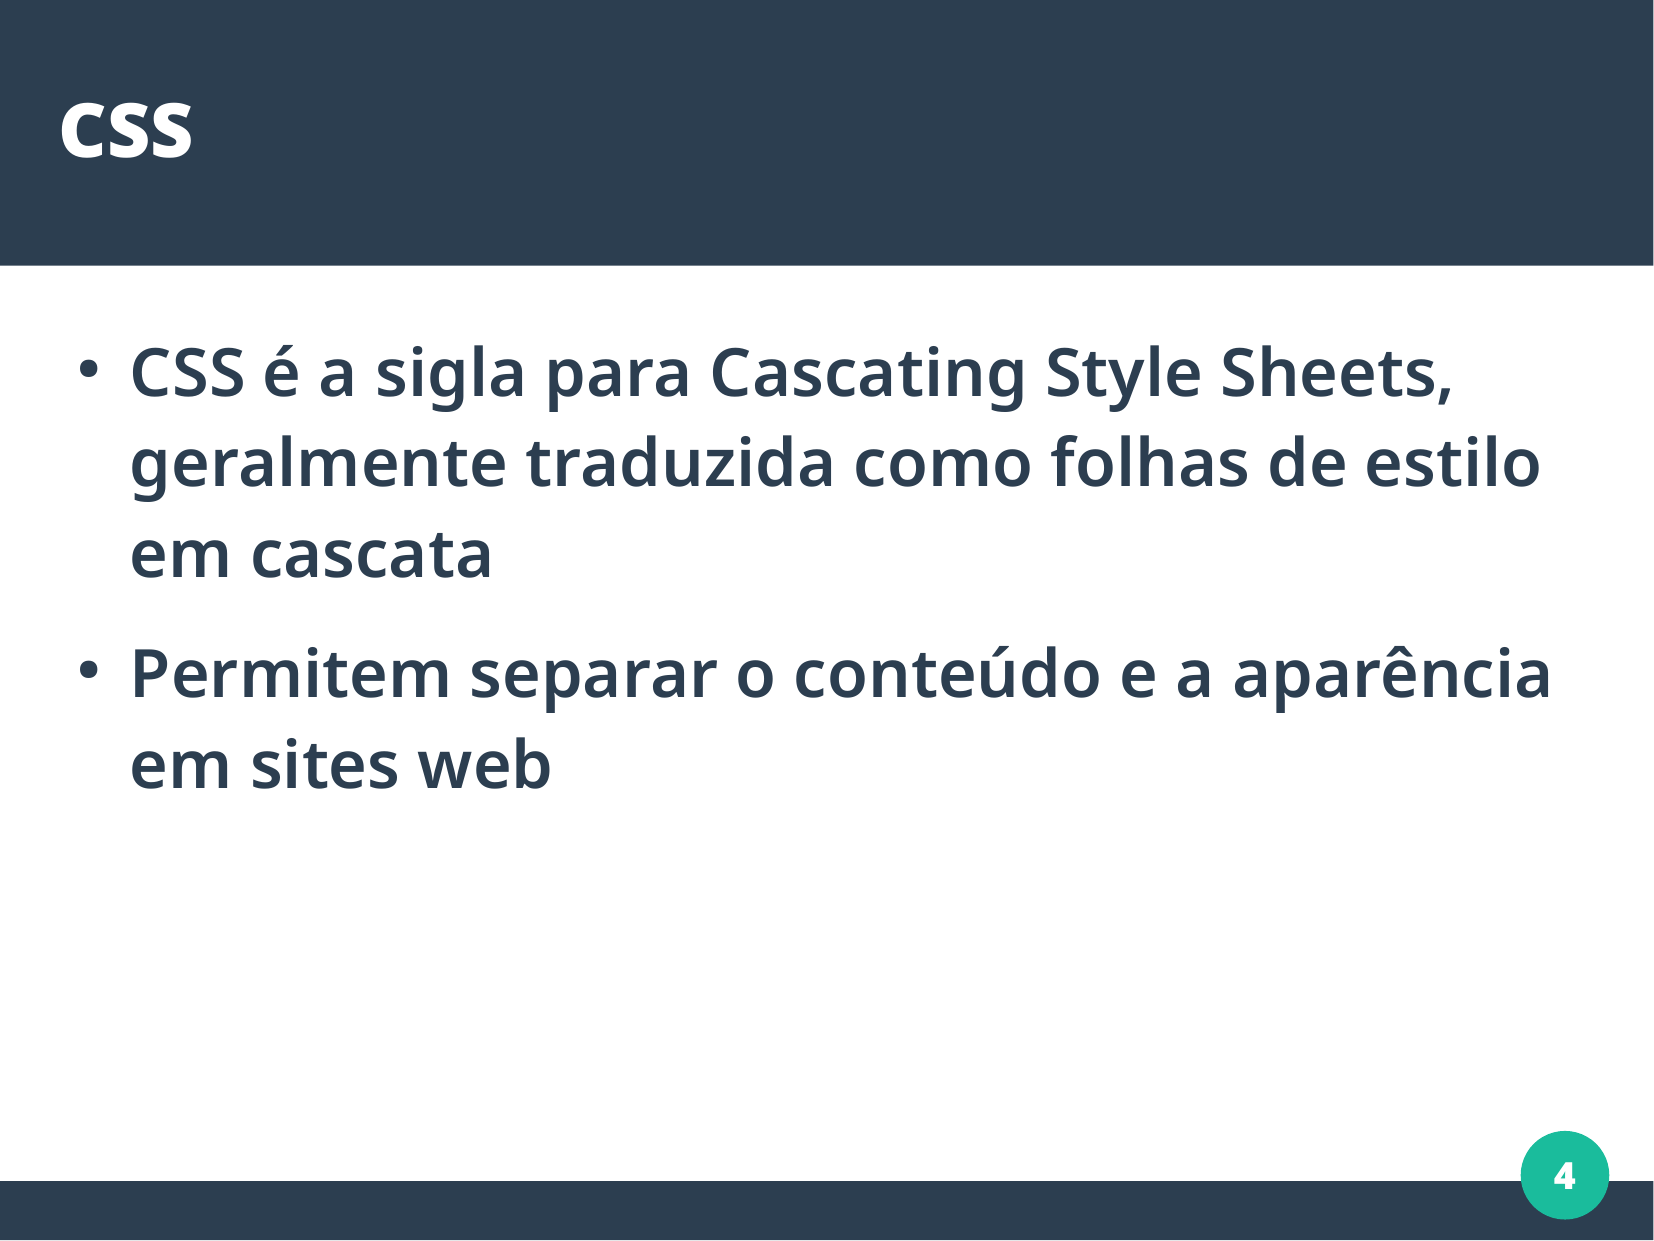

# CSS
CSS é a sigla para Cascating Style Sheets, geralmente traduzida como folhas de estilo em cascata
Permitem separar o conteúdo e a aparência em sites web
4